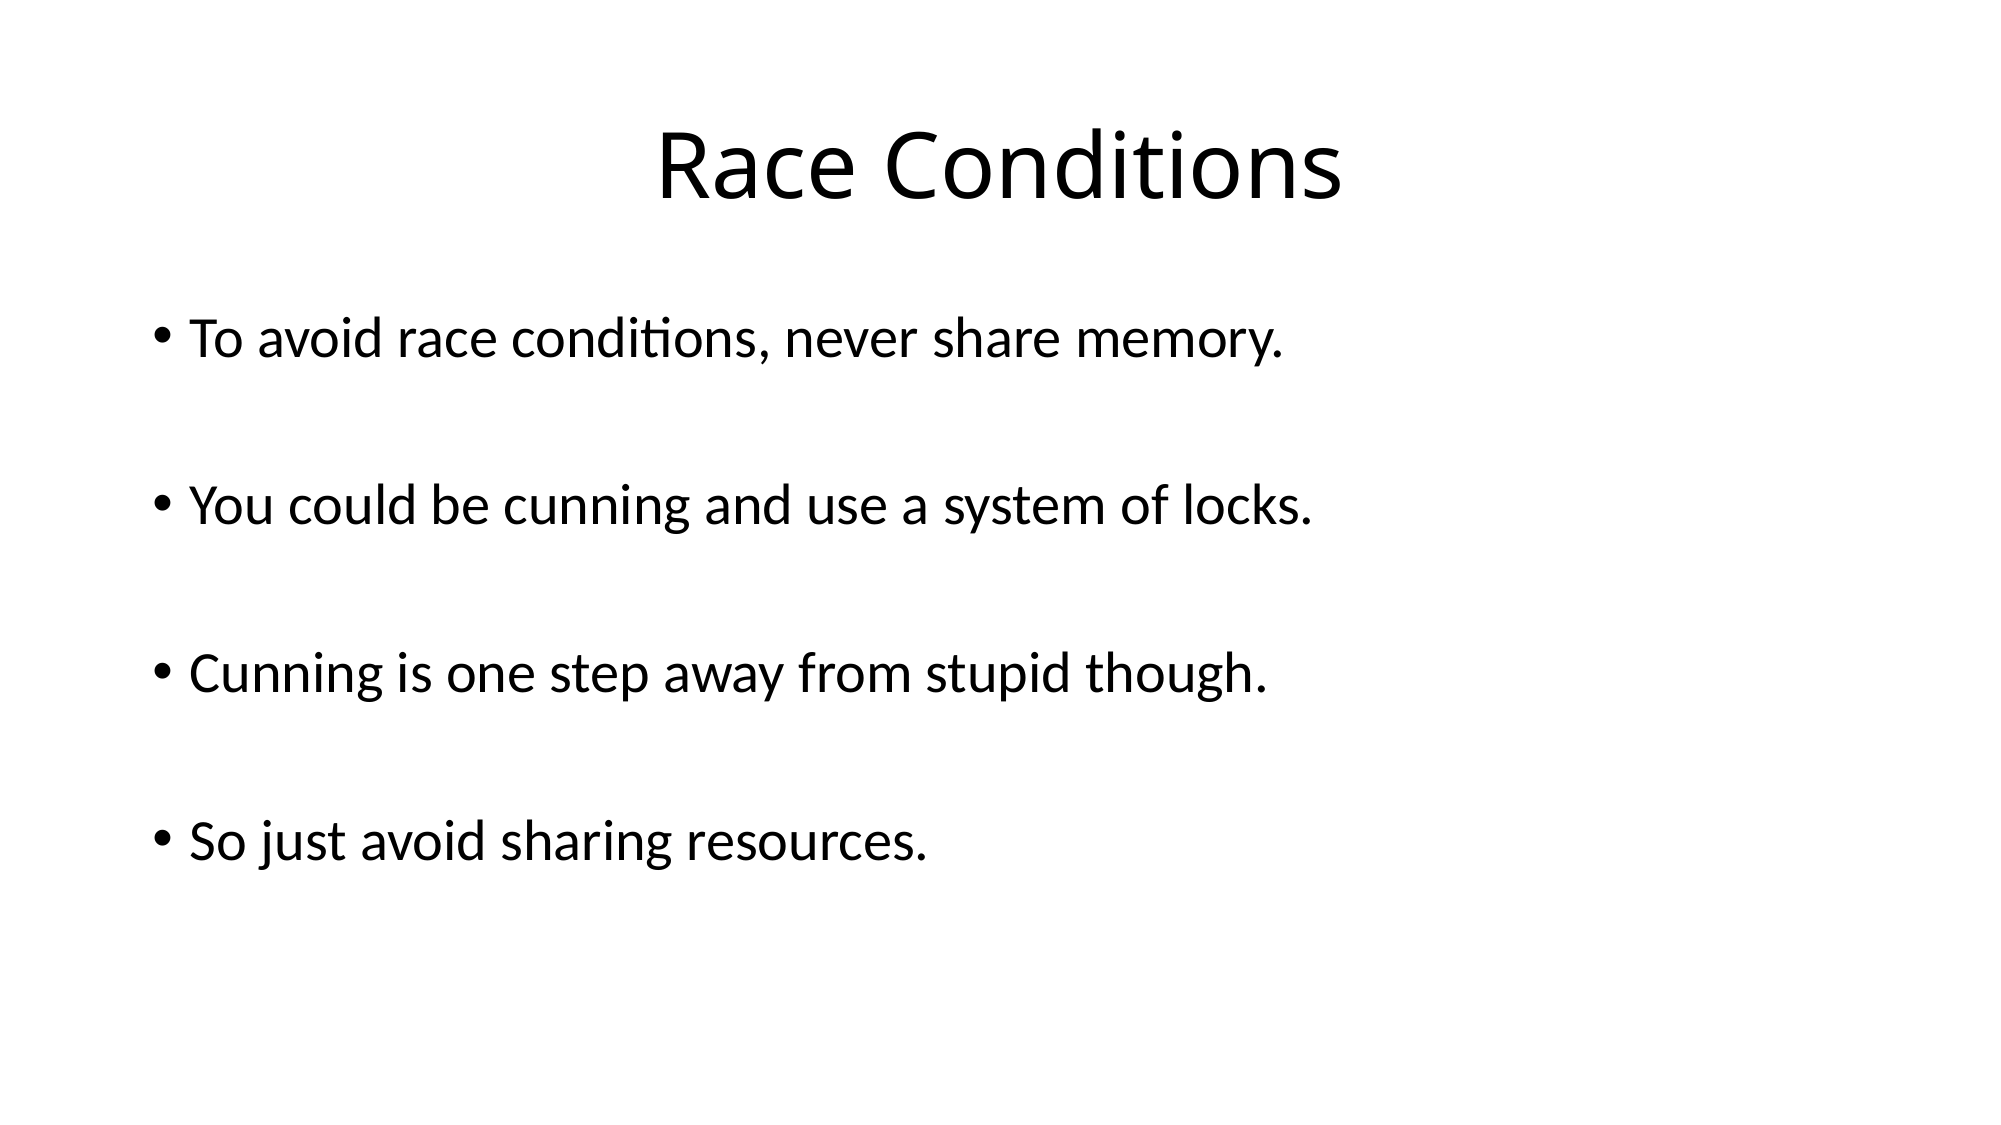

# Race Conditions
To avoid race conditions, never share memory.
You could be cunning and use a system of locks.
Cunning is one step away from stupid though.
So just avoid sharing resources.